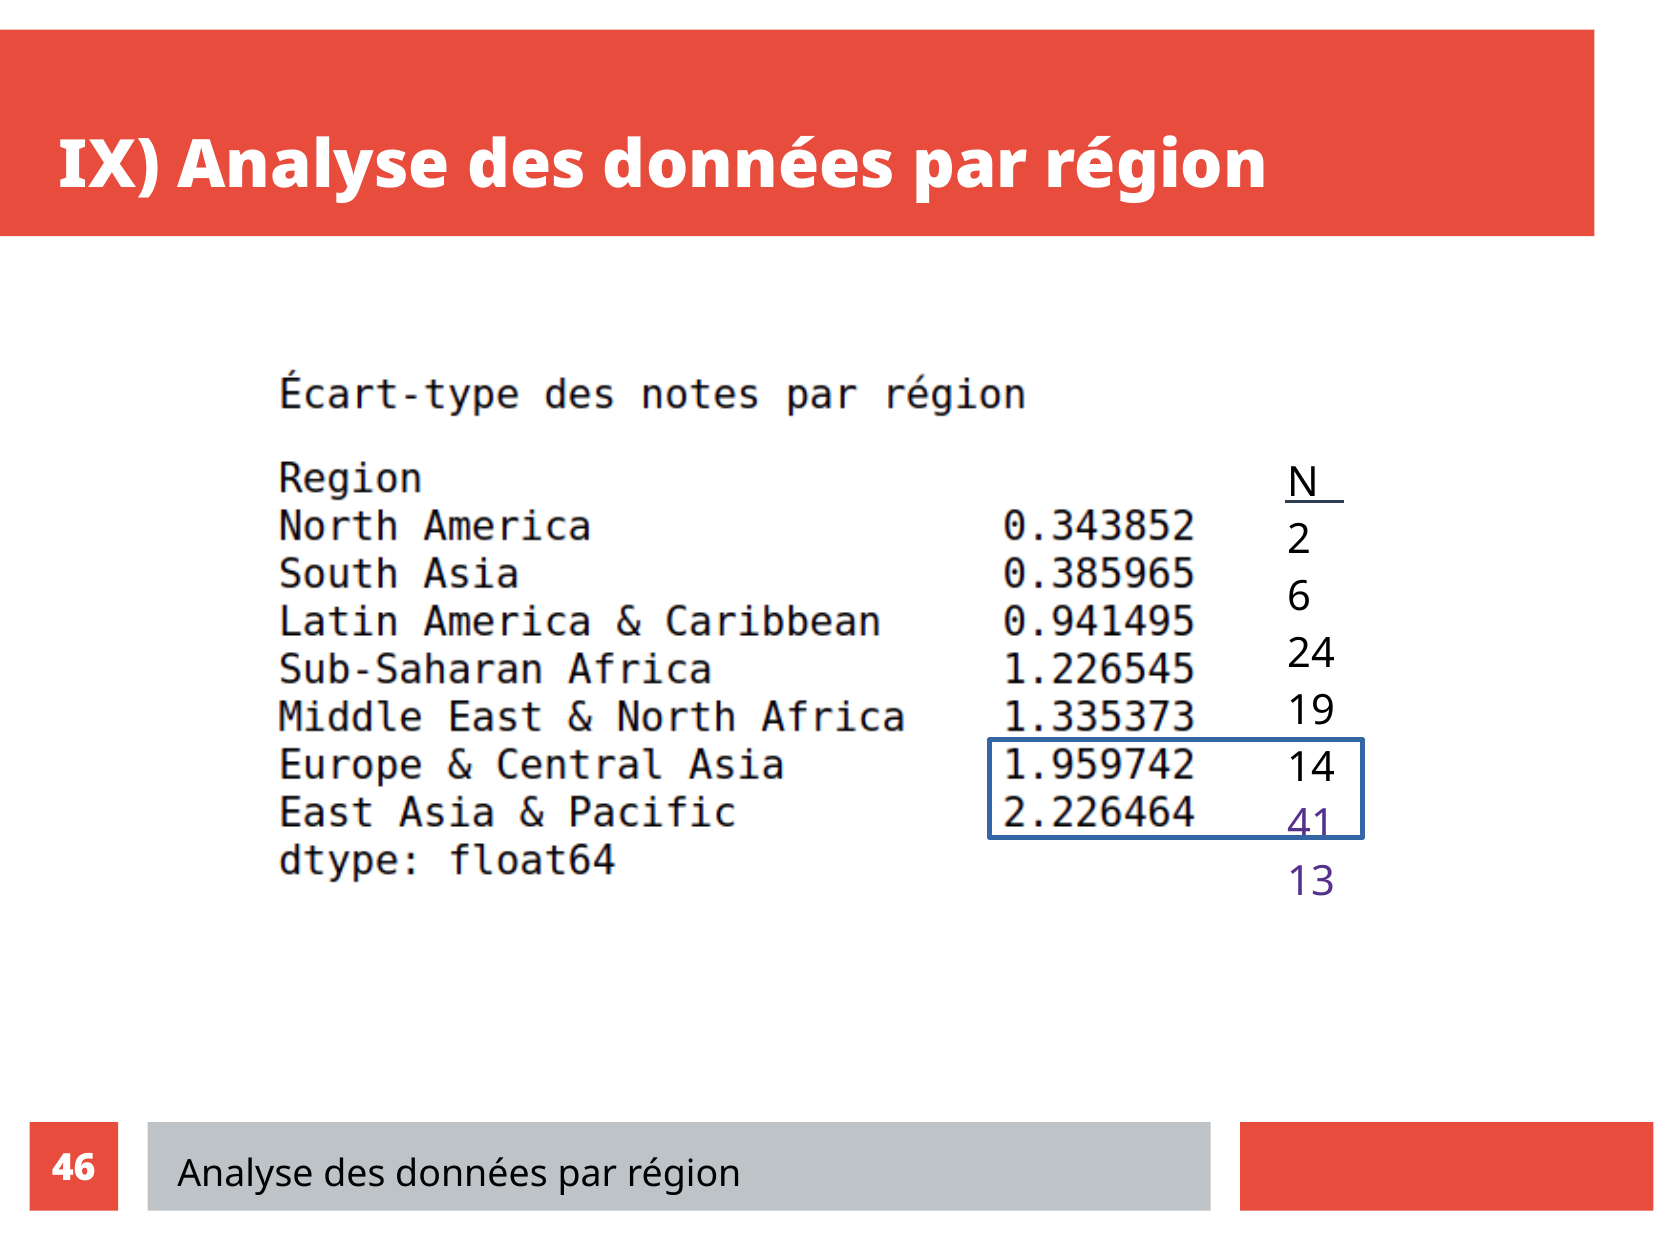

# IX) Analyse des données par région
N
2
6
24
19
14
41
13
46
Analyse des données par région